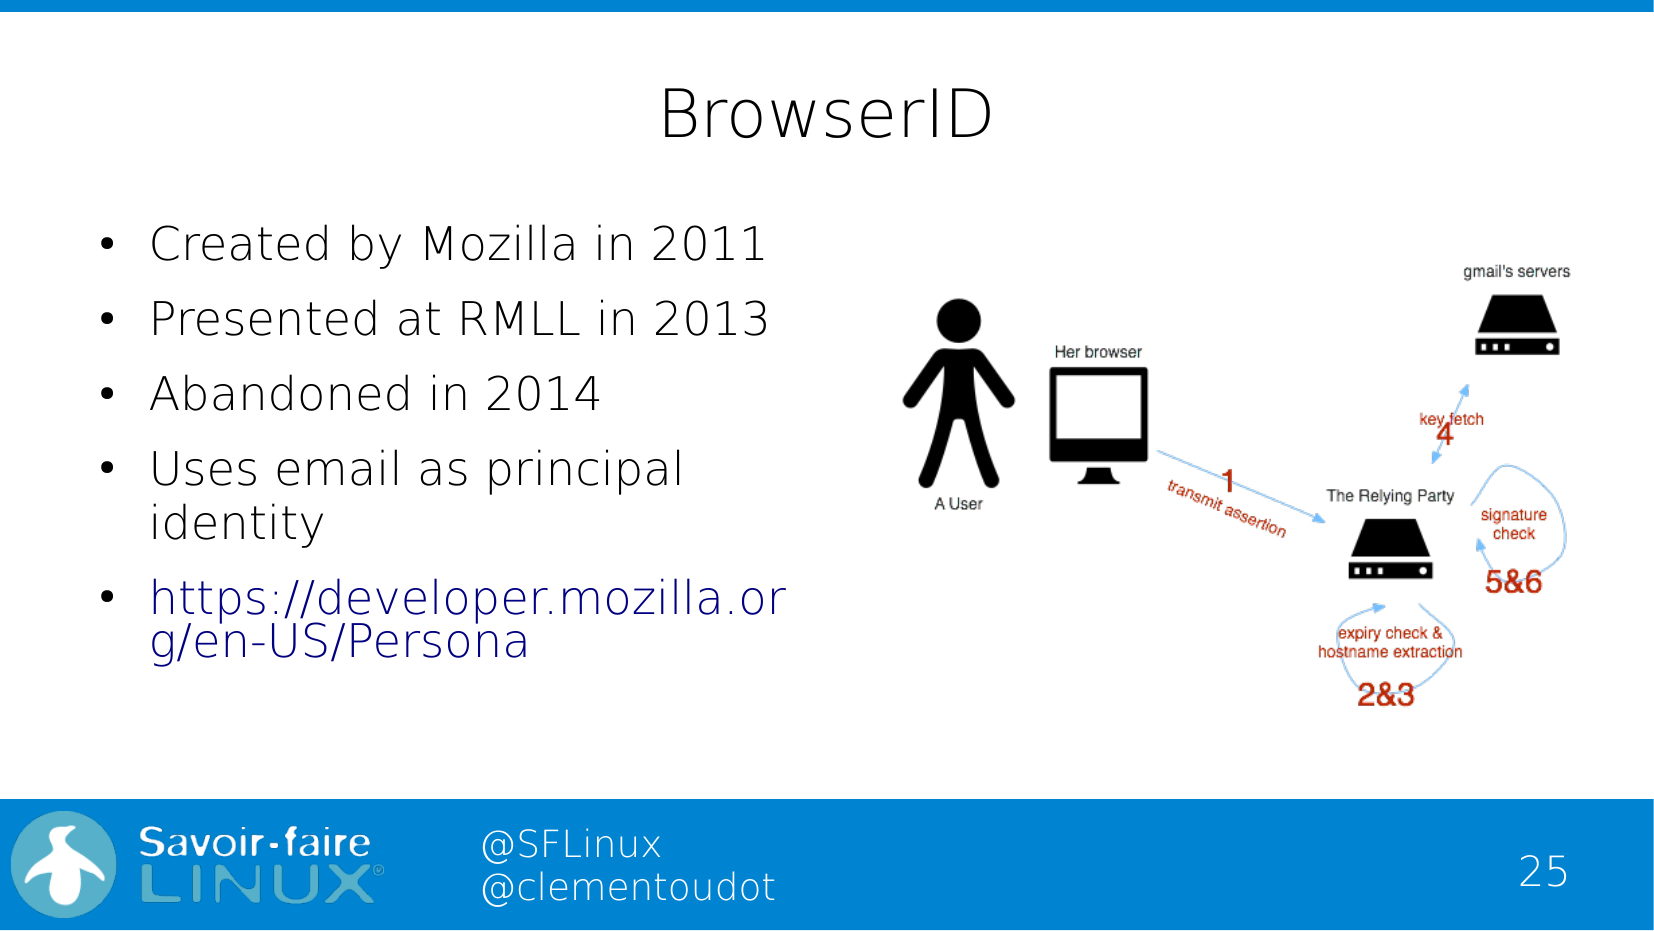

# BrowserID
Created by Mozilla in 2011
Presented at RMLL in 2013
Abandoned in 2014
Uses email as principal identity
https://developer.mozilla.org/en-US/Persona
25